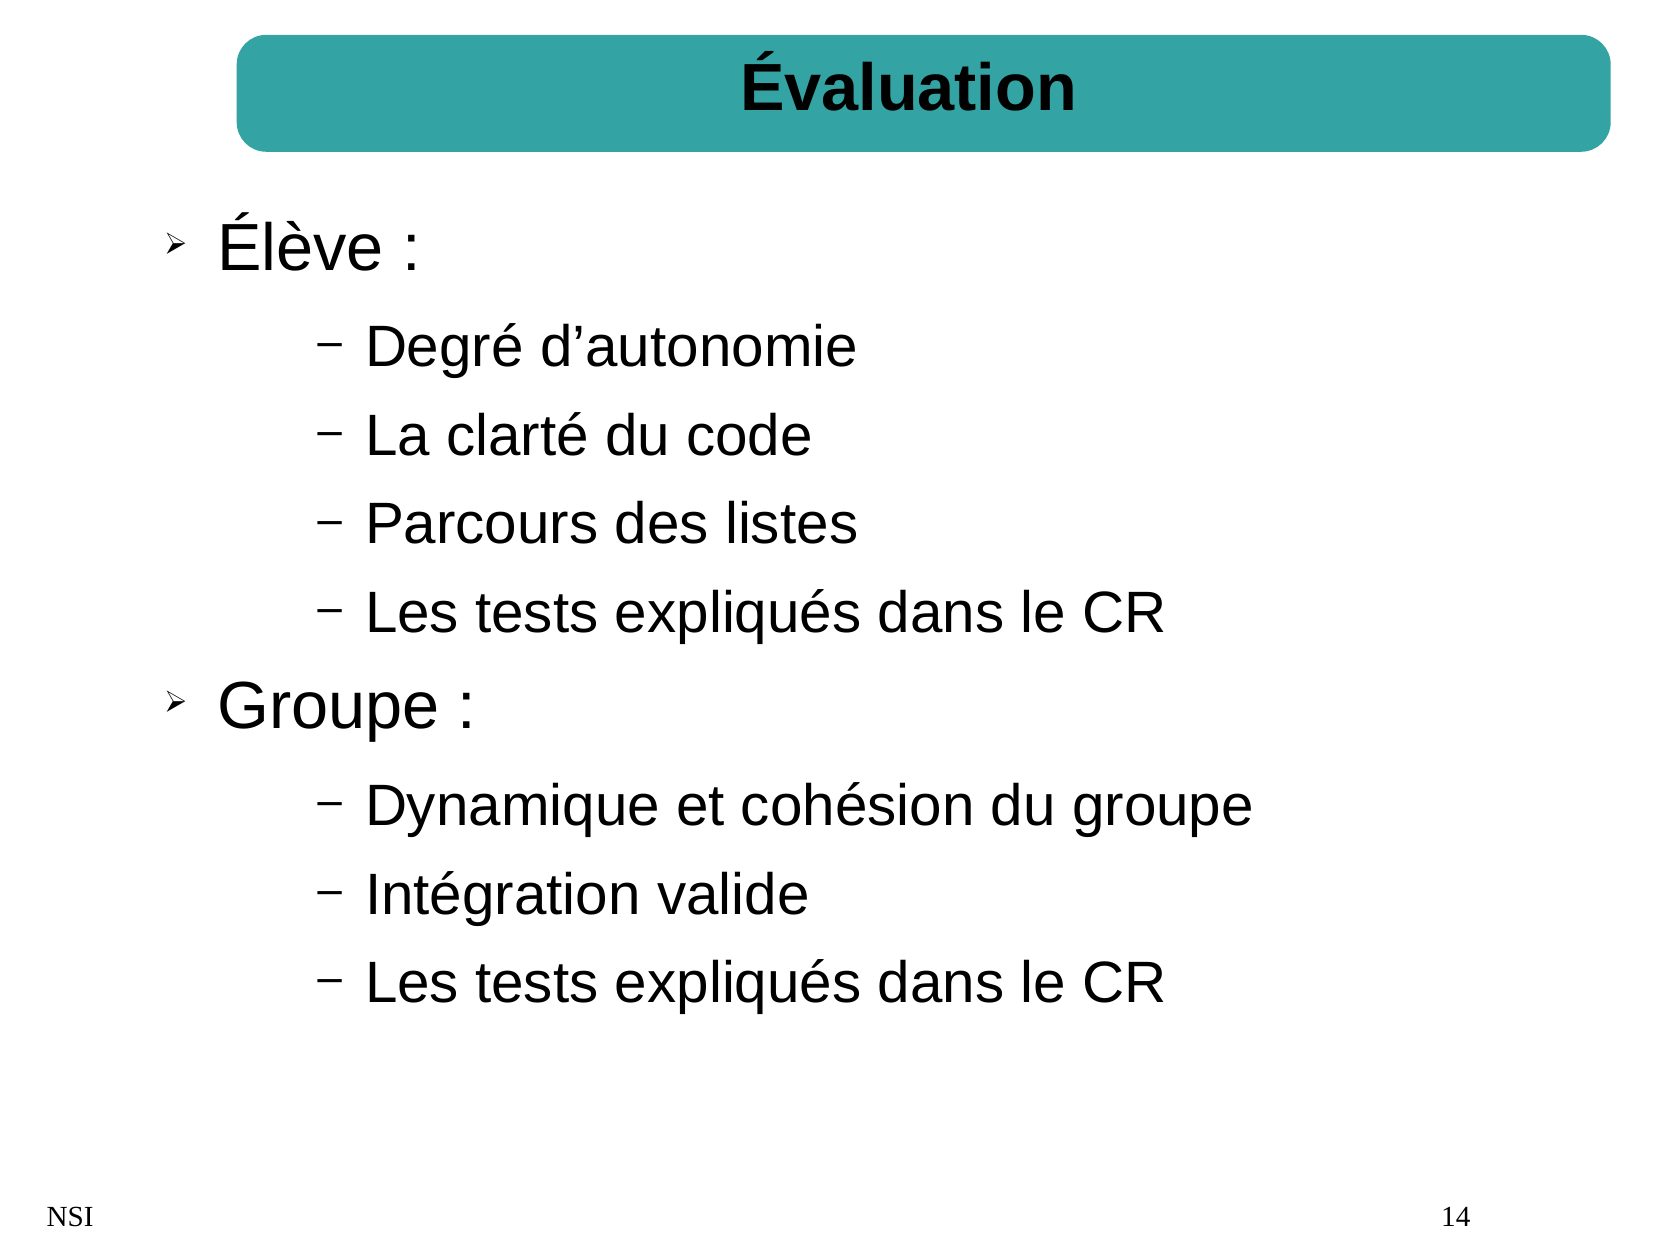

# Évaluation
Élève :
Degré d’autonomie
La clarté du code
Parcours des listes
Les tests expliqués dans le CR
Groupe :
Dynamique et cohésion du groupe
Intégration valide
Les tests expliqués dans le CR